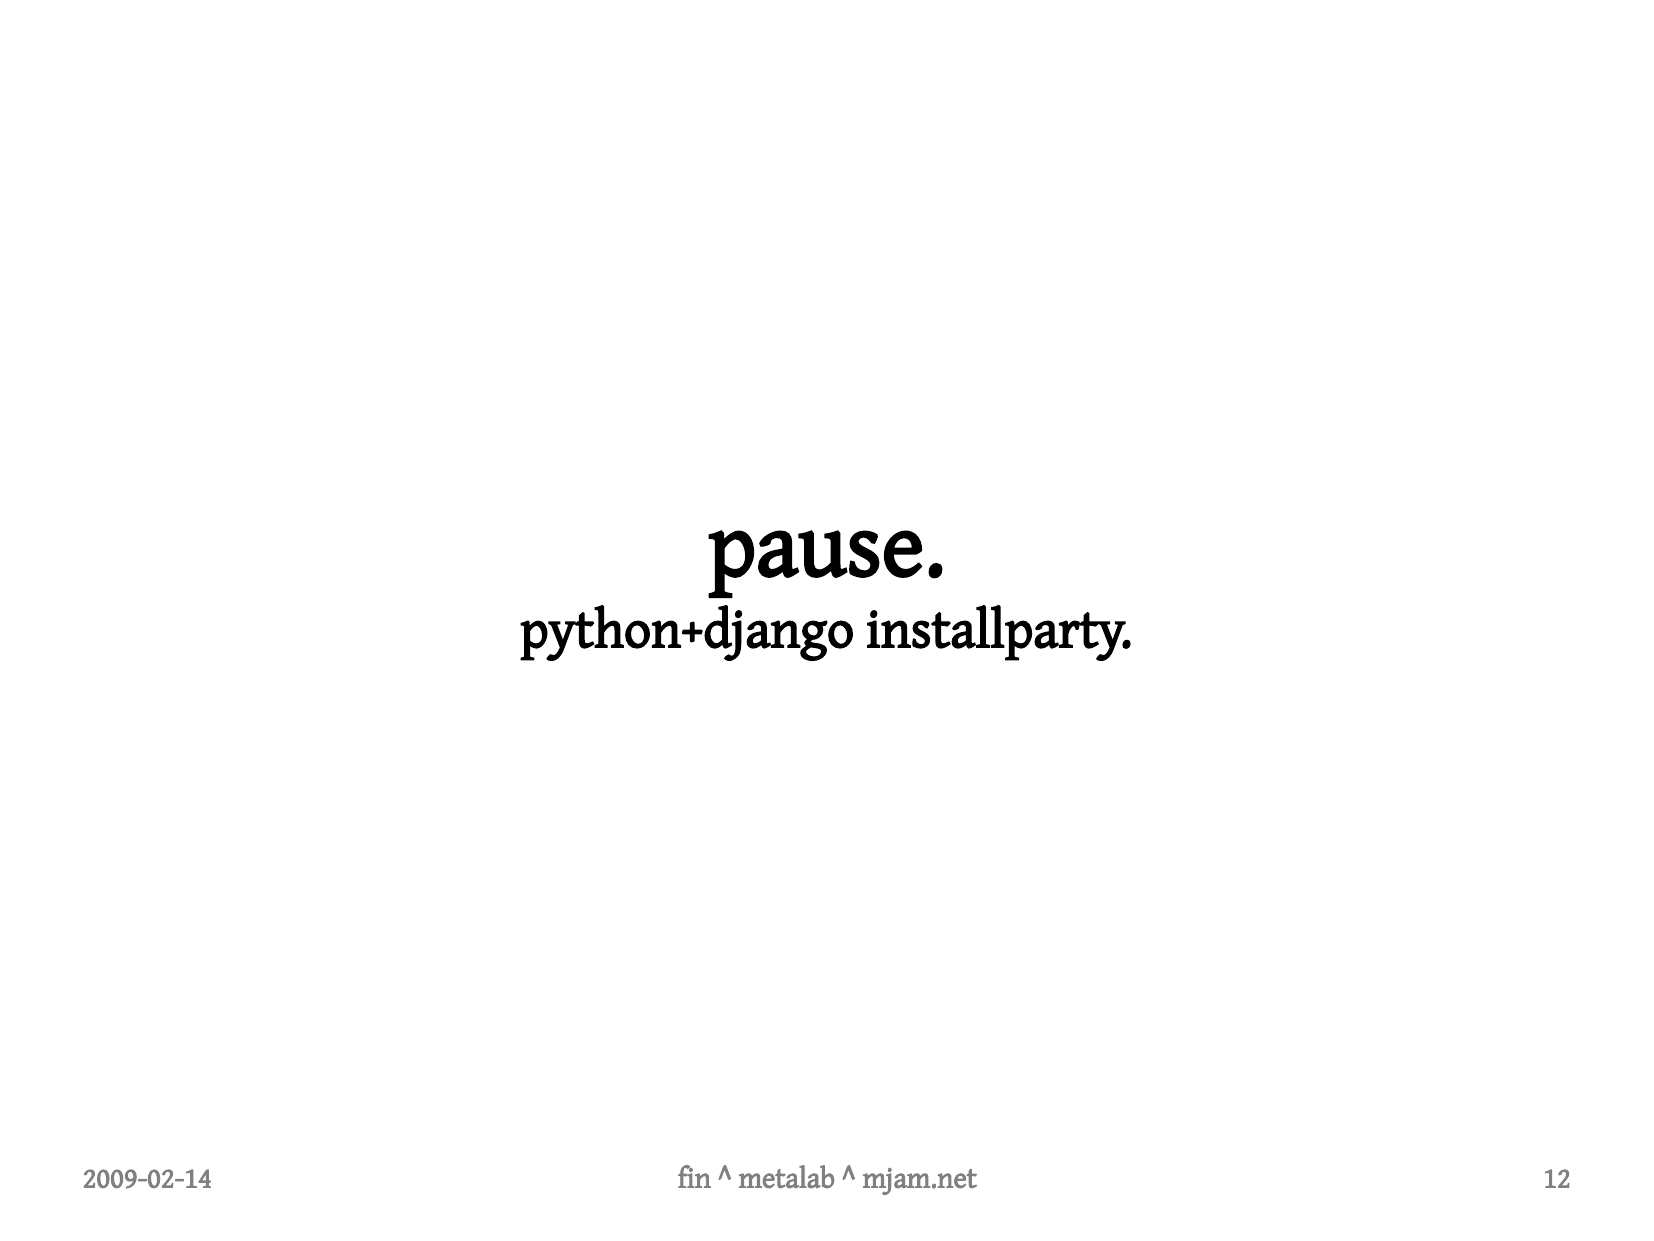

# pause. python+django installparty.
2009-02-14
fin ^ metalab ^ mjam.net
12